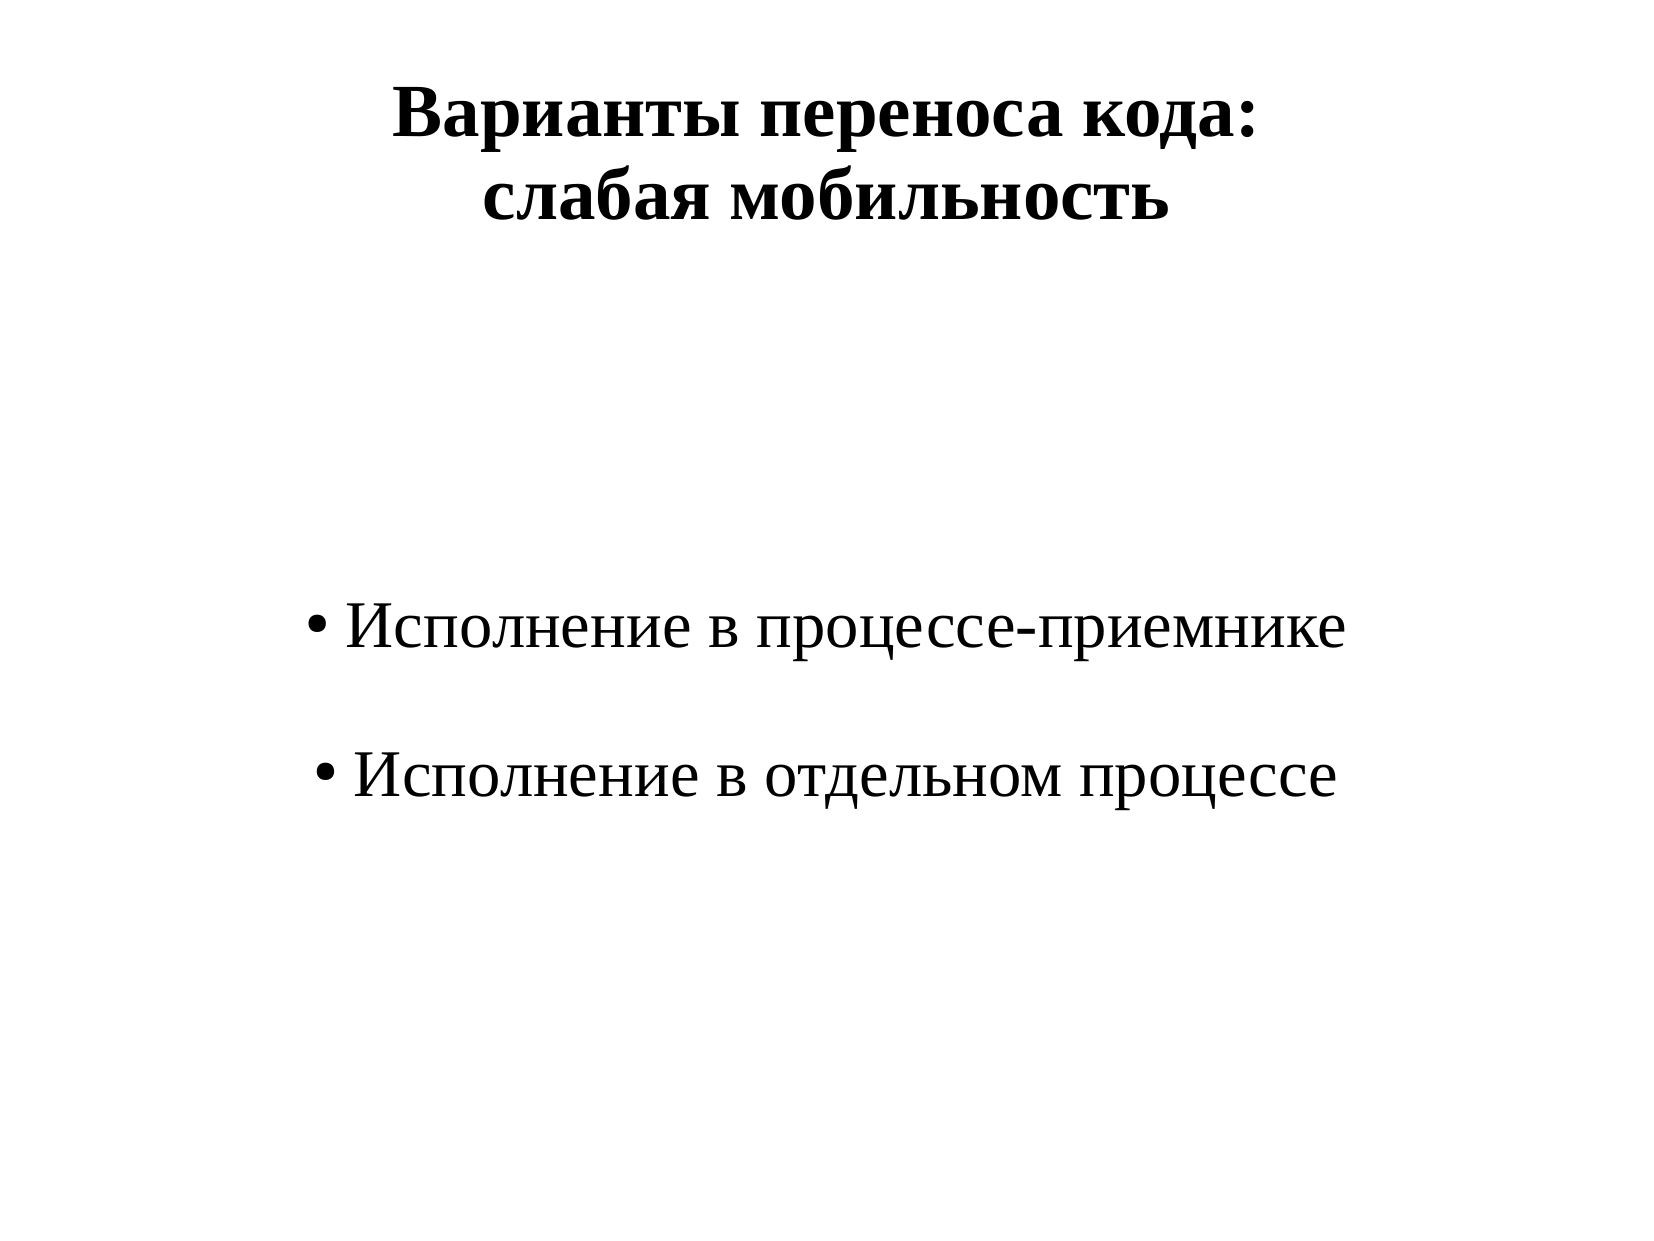

# Варианты переноса кода: слабая мобильность
 Исполнение в процессе-приемнике
 Исполнение в отдельном процессе